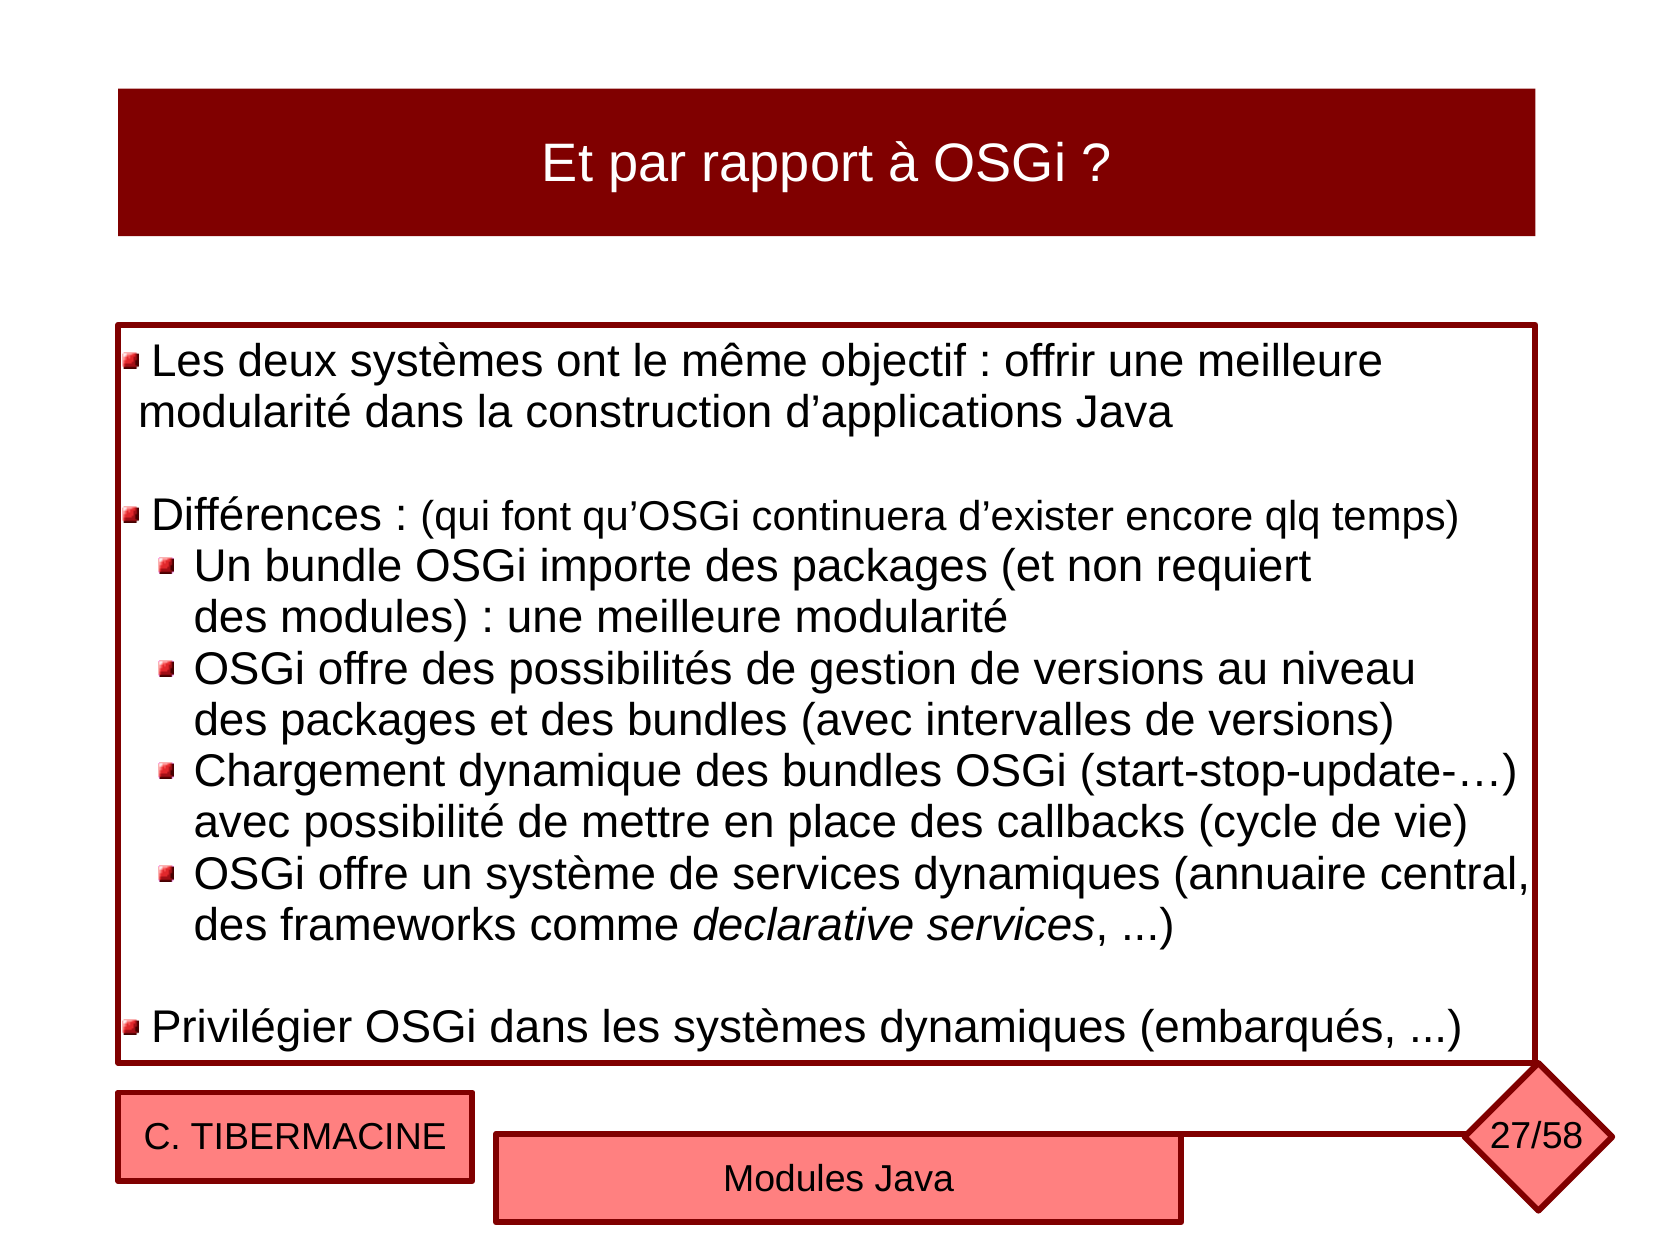

Et par rapport à OSGi ?
 Les deux systèmes ont le même objectif : offrir une meilleure
modularité dans la construction d’applications Java
 Différences : (qui font qu’OSGi continuera d’exister encore qlq temps)
Un bundle OSGi importe des packages (et non requiert
des modules) : une meilleure modularité
OSGi offre des possibilités de gestion de versions au niveau
des packages et des bundles (avec intervalles de versions)
Chargement dynamique des bundles OSGi (start-stop-update-…)
avec possibilité de mettre en place des callbacks (cycle de vie)
OSGi offre un système de services dynamiques (annuaire central,
des frameworks comme declarative services, ...)
 Privilégier OSGi dans les systèmes dynamiques (embarqués, ...)
C. TIBERMACINE
Modules Java